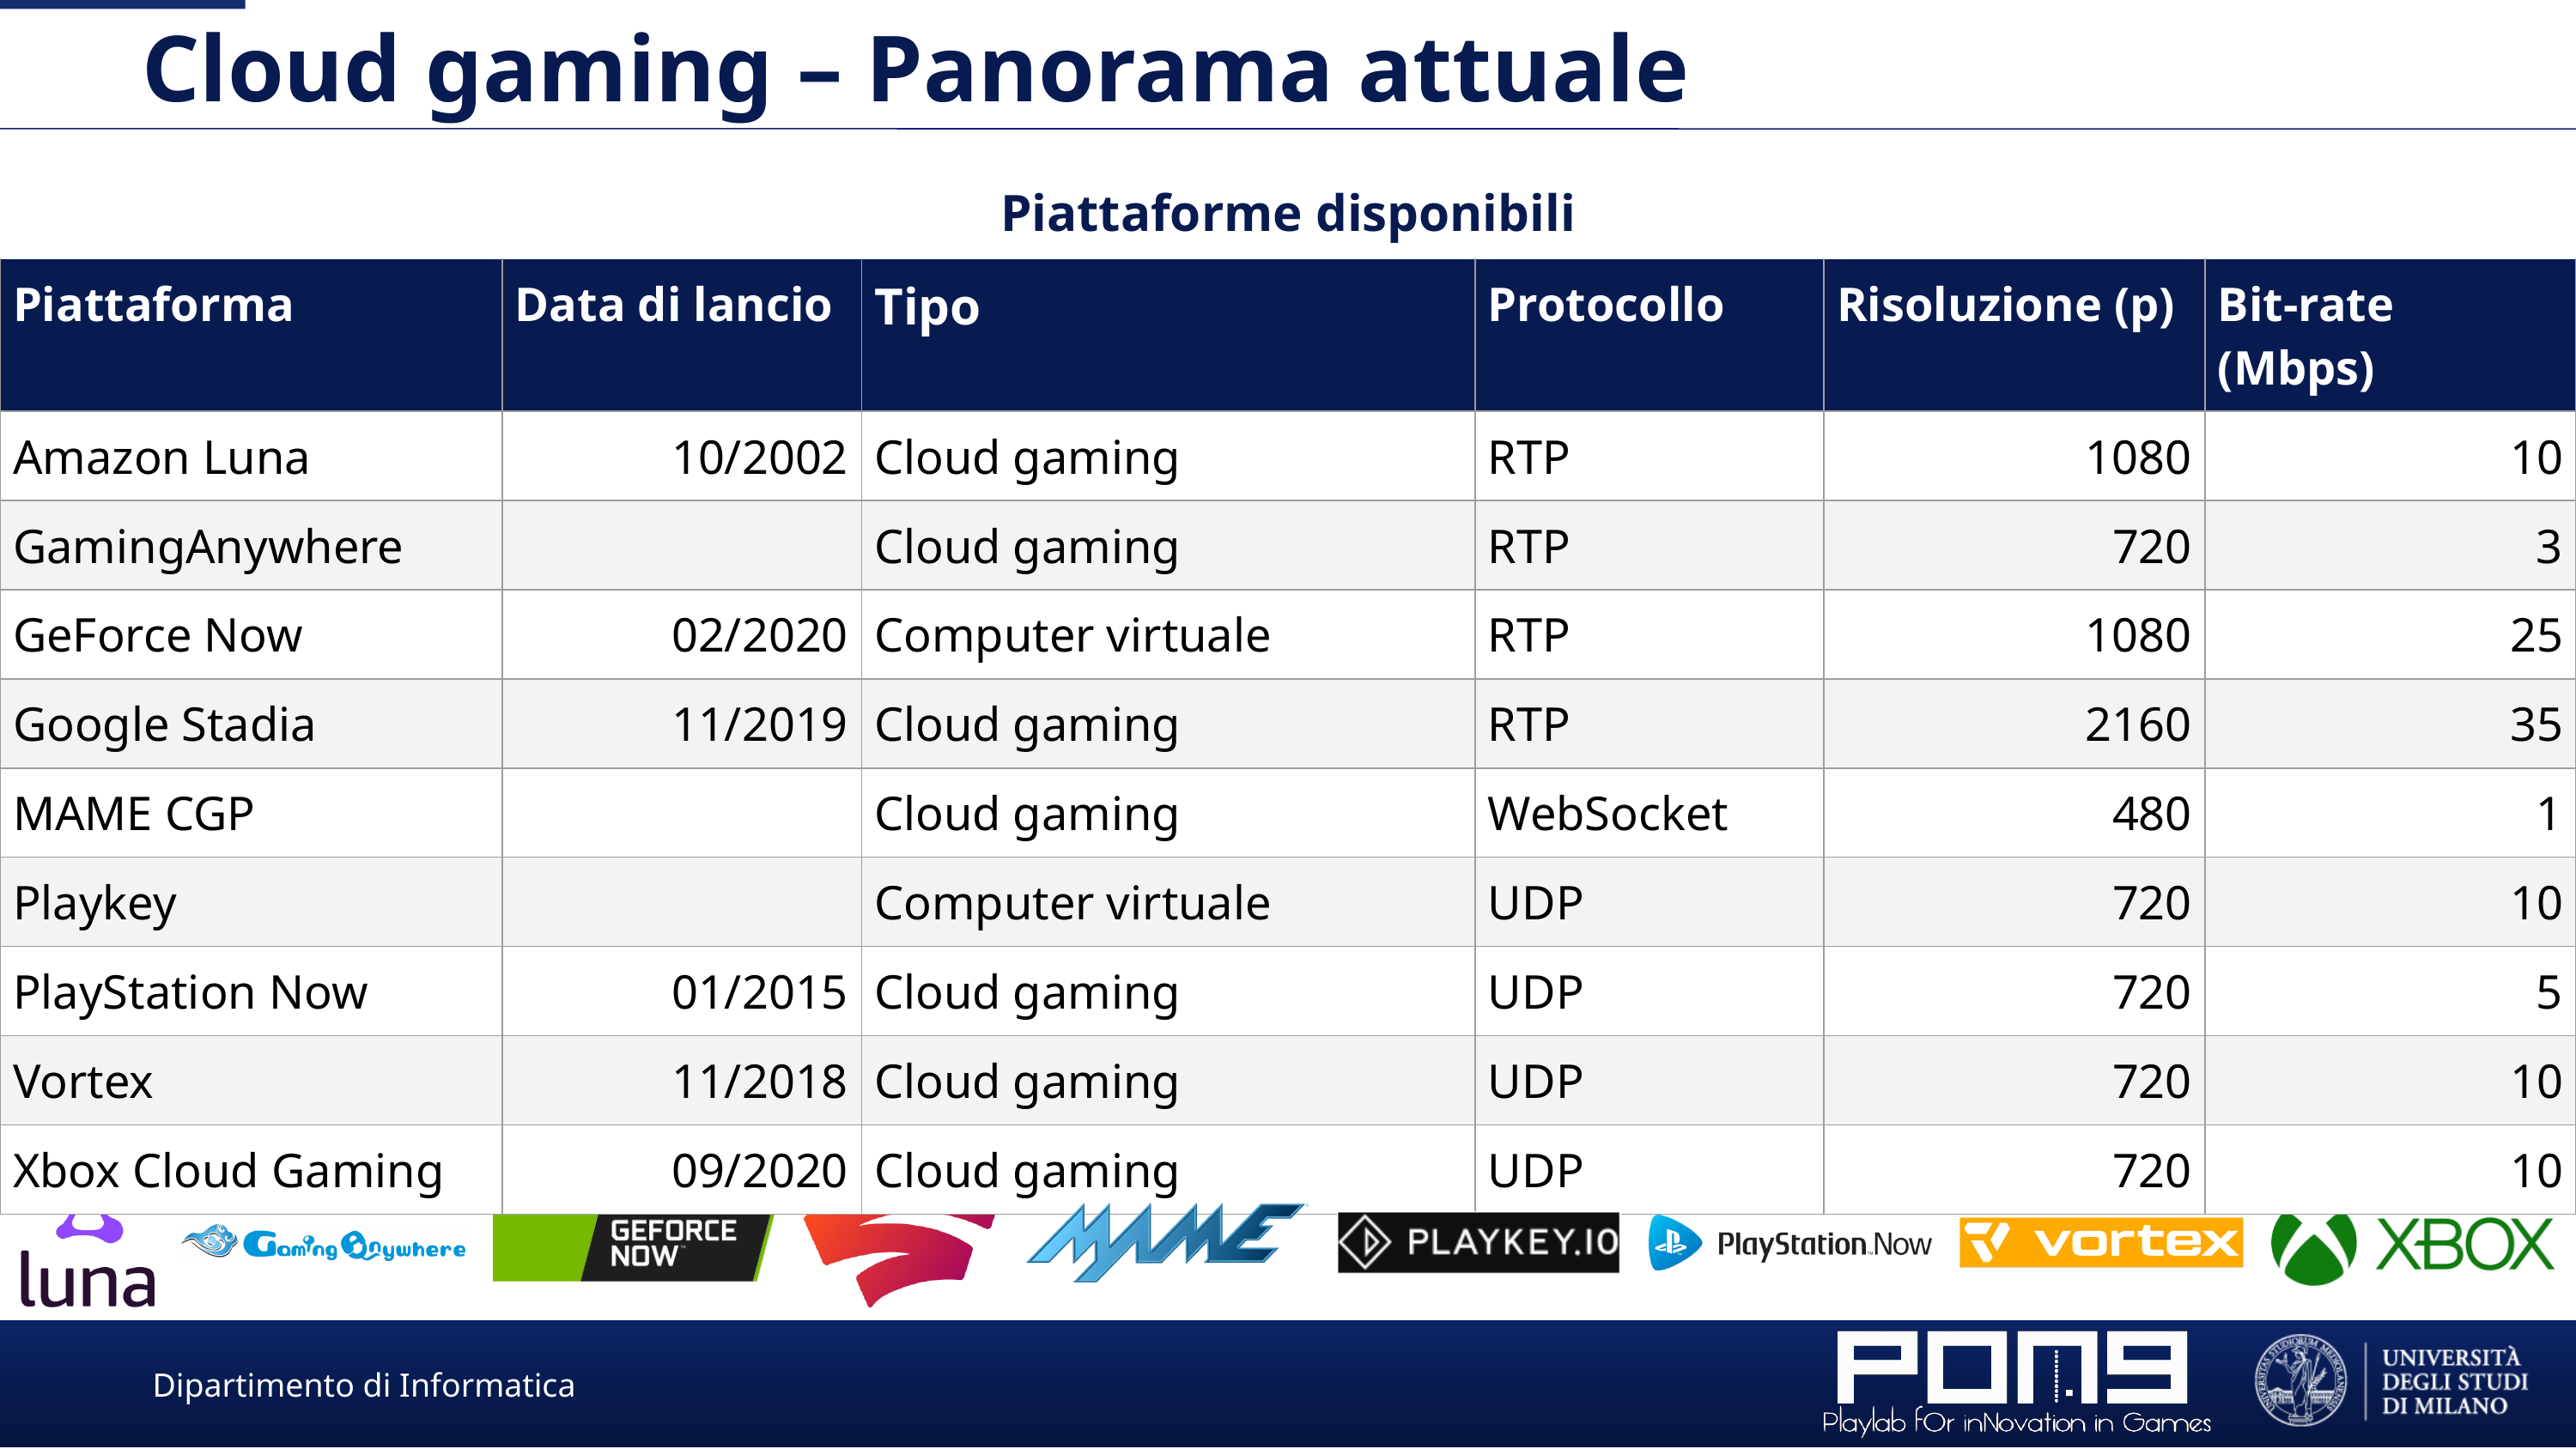

# Cloud gaming – Panorama attuale
| Piattaforme disponibili | | | | | |
| --- | --- | --- | --- | --- | --- |
| Piattaforma | Data di lancio | Tipo | Protocollo | Risoluzione (p) | Bit-rate (Mbps) |
| Amazon Luna | 10/2002 | Cloud gaming | RTP | 1080 | 10 |
| GamingAnywhere | | Cloud gaming | RTP | 720 | 3 |
| GeForce Now | 02/2020 | Computer virtuale | RTP | 1080 | 25 |
| Google Stadia | 11/2019 | Cloud gaming | RTP | 2160 | 35 |
| MAME CGP | | Cloud gaming | WebSocket | 480 | 1 |
| Playkey | | Computer virtuale | UDP | 720 | 10 |
| PlayStation Now | 01/2015 | Cloud gaming | UDP | 720 | 5 |
| Vortex | 11/2018 | Cloud gaming | UDP | 720 | 10 |
| Xbox Cloud Gaming | 09/2020 | Cloud gaming | UDP | 720 | 10 |
Dipartimento di Informatica